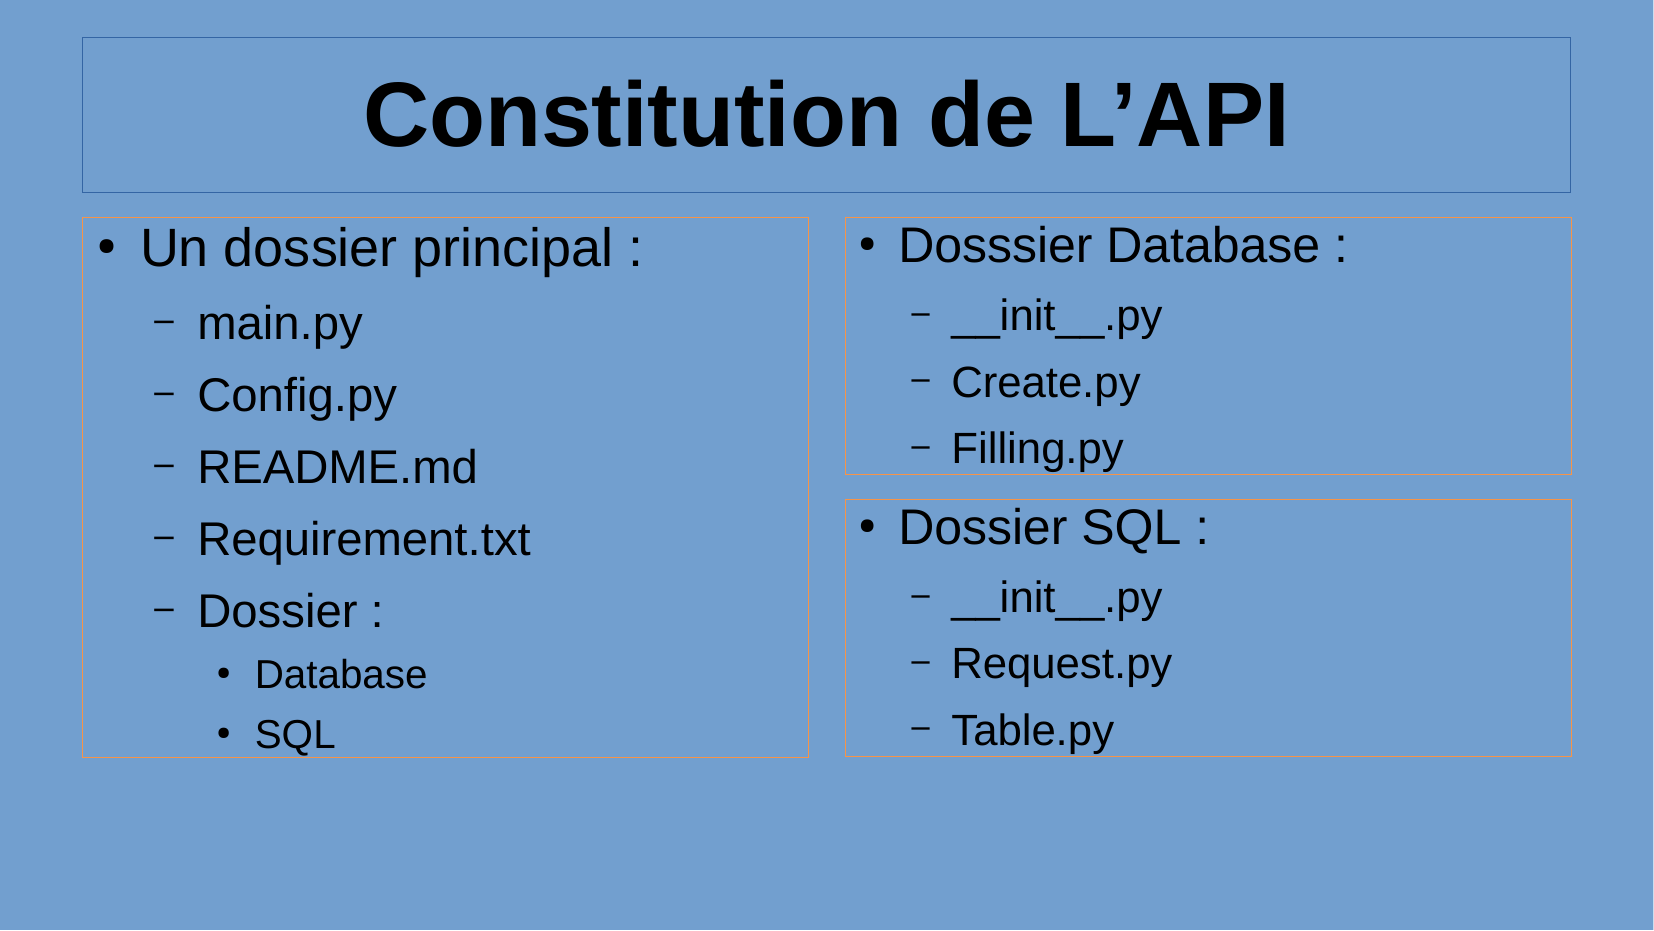

# Constitution de L’API
Un dossier principal :
main.py
Config.py
README.md
Requirement.txt
Dossier :
Database
SQL
Dosssier Database :
__init__.py
Create.py
Filling.py
Dossier SQL :
__init__.py
Request.py
Table.py